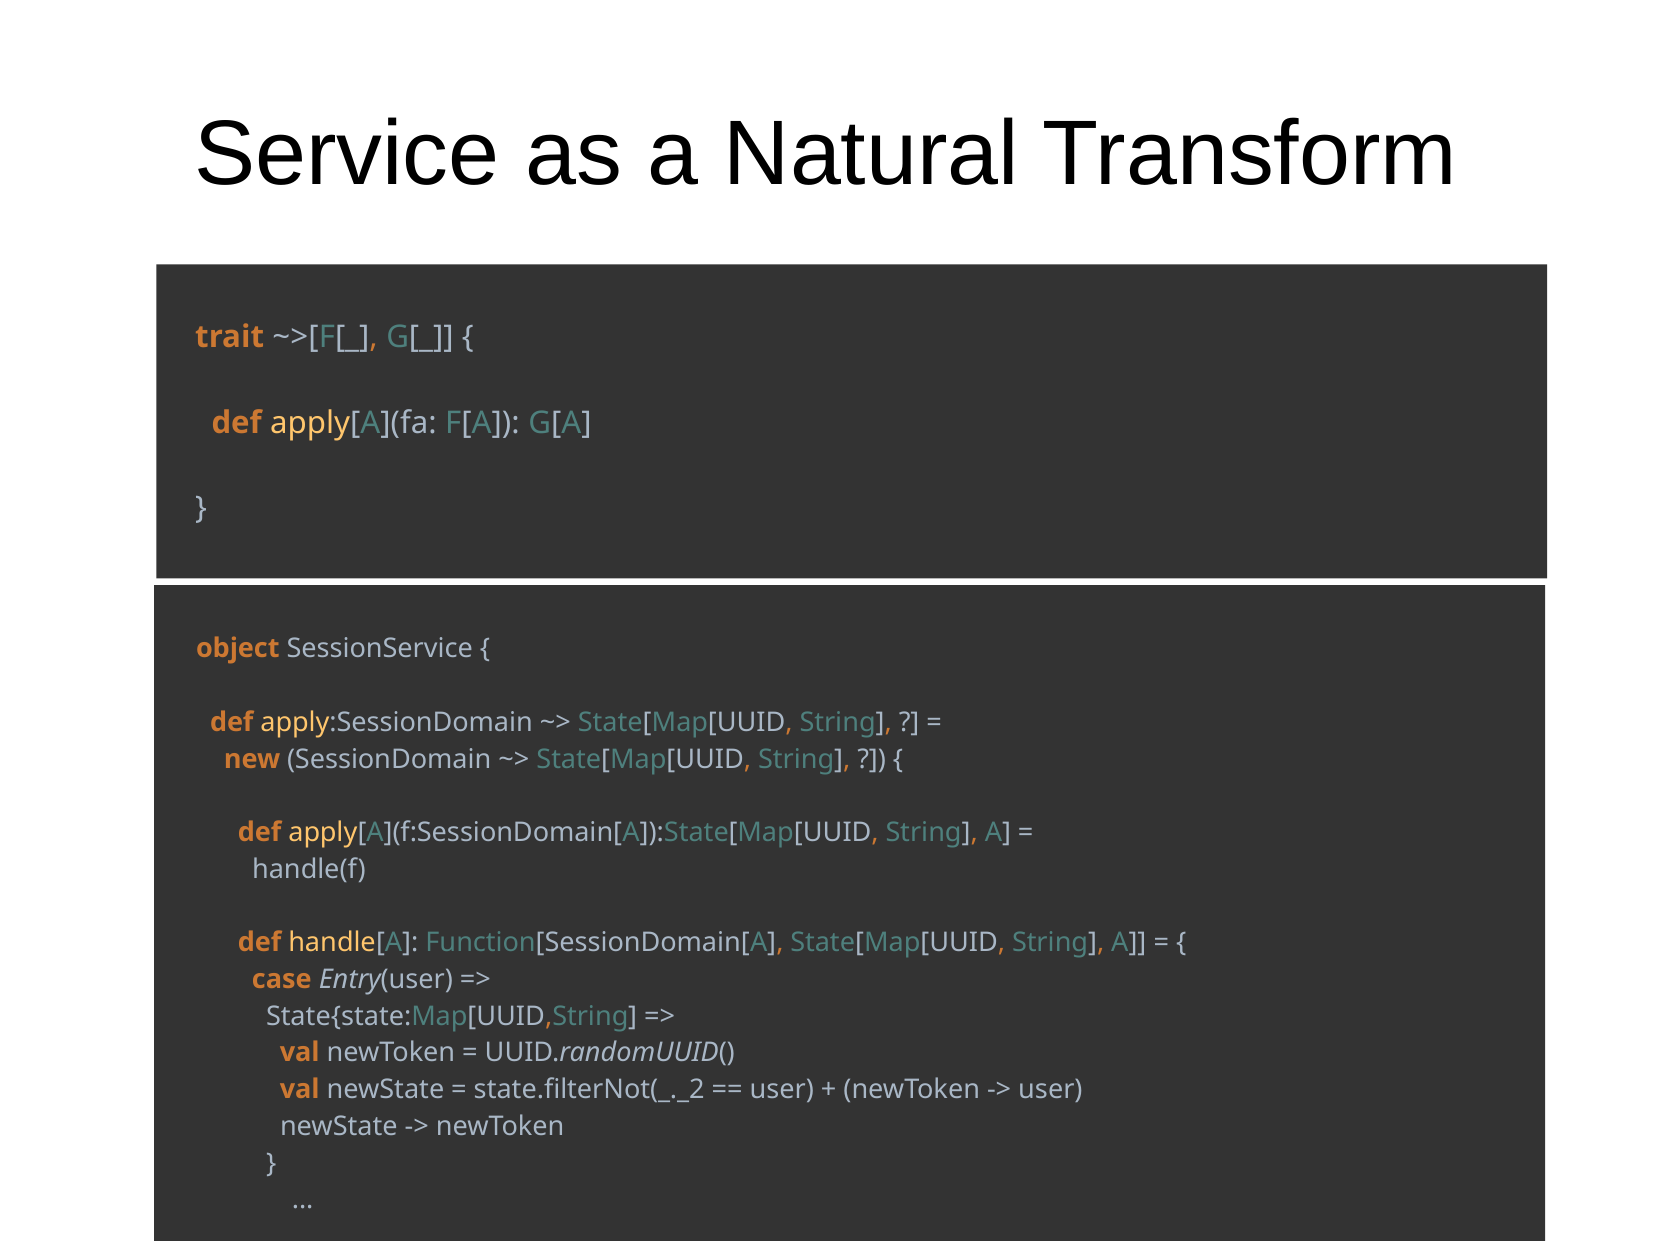

# Service as a Natural Transform
trait ~>[F[_], G[_]] {
 def apply[A](fa: F[A]): G[A]
}
object SessionService {
 def apply:SessionDomain ~> State[Map[UUID, String], ?] =
 new (SessionDomain ~> State[Map[UUID, String], ?]) {
 def apply[A](f:SessionDomain[A]):State[Map[UUID, String], A] =
 handle(f)
 def handle[A]: Function[SessionDomain[A], State[Map[UUID, String], A]] = {
 case Entry(user) =>
 State{state:Map[UUID,String] =>
 val newToken = UUID.randomUUID()
 val newState = state.filterNot(_._2 == user) + (newToken -> user)
 newState -> newToken
 }
	 ...